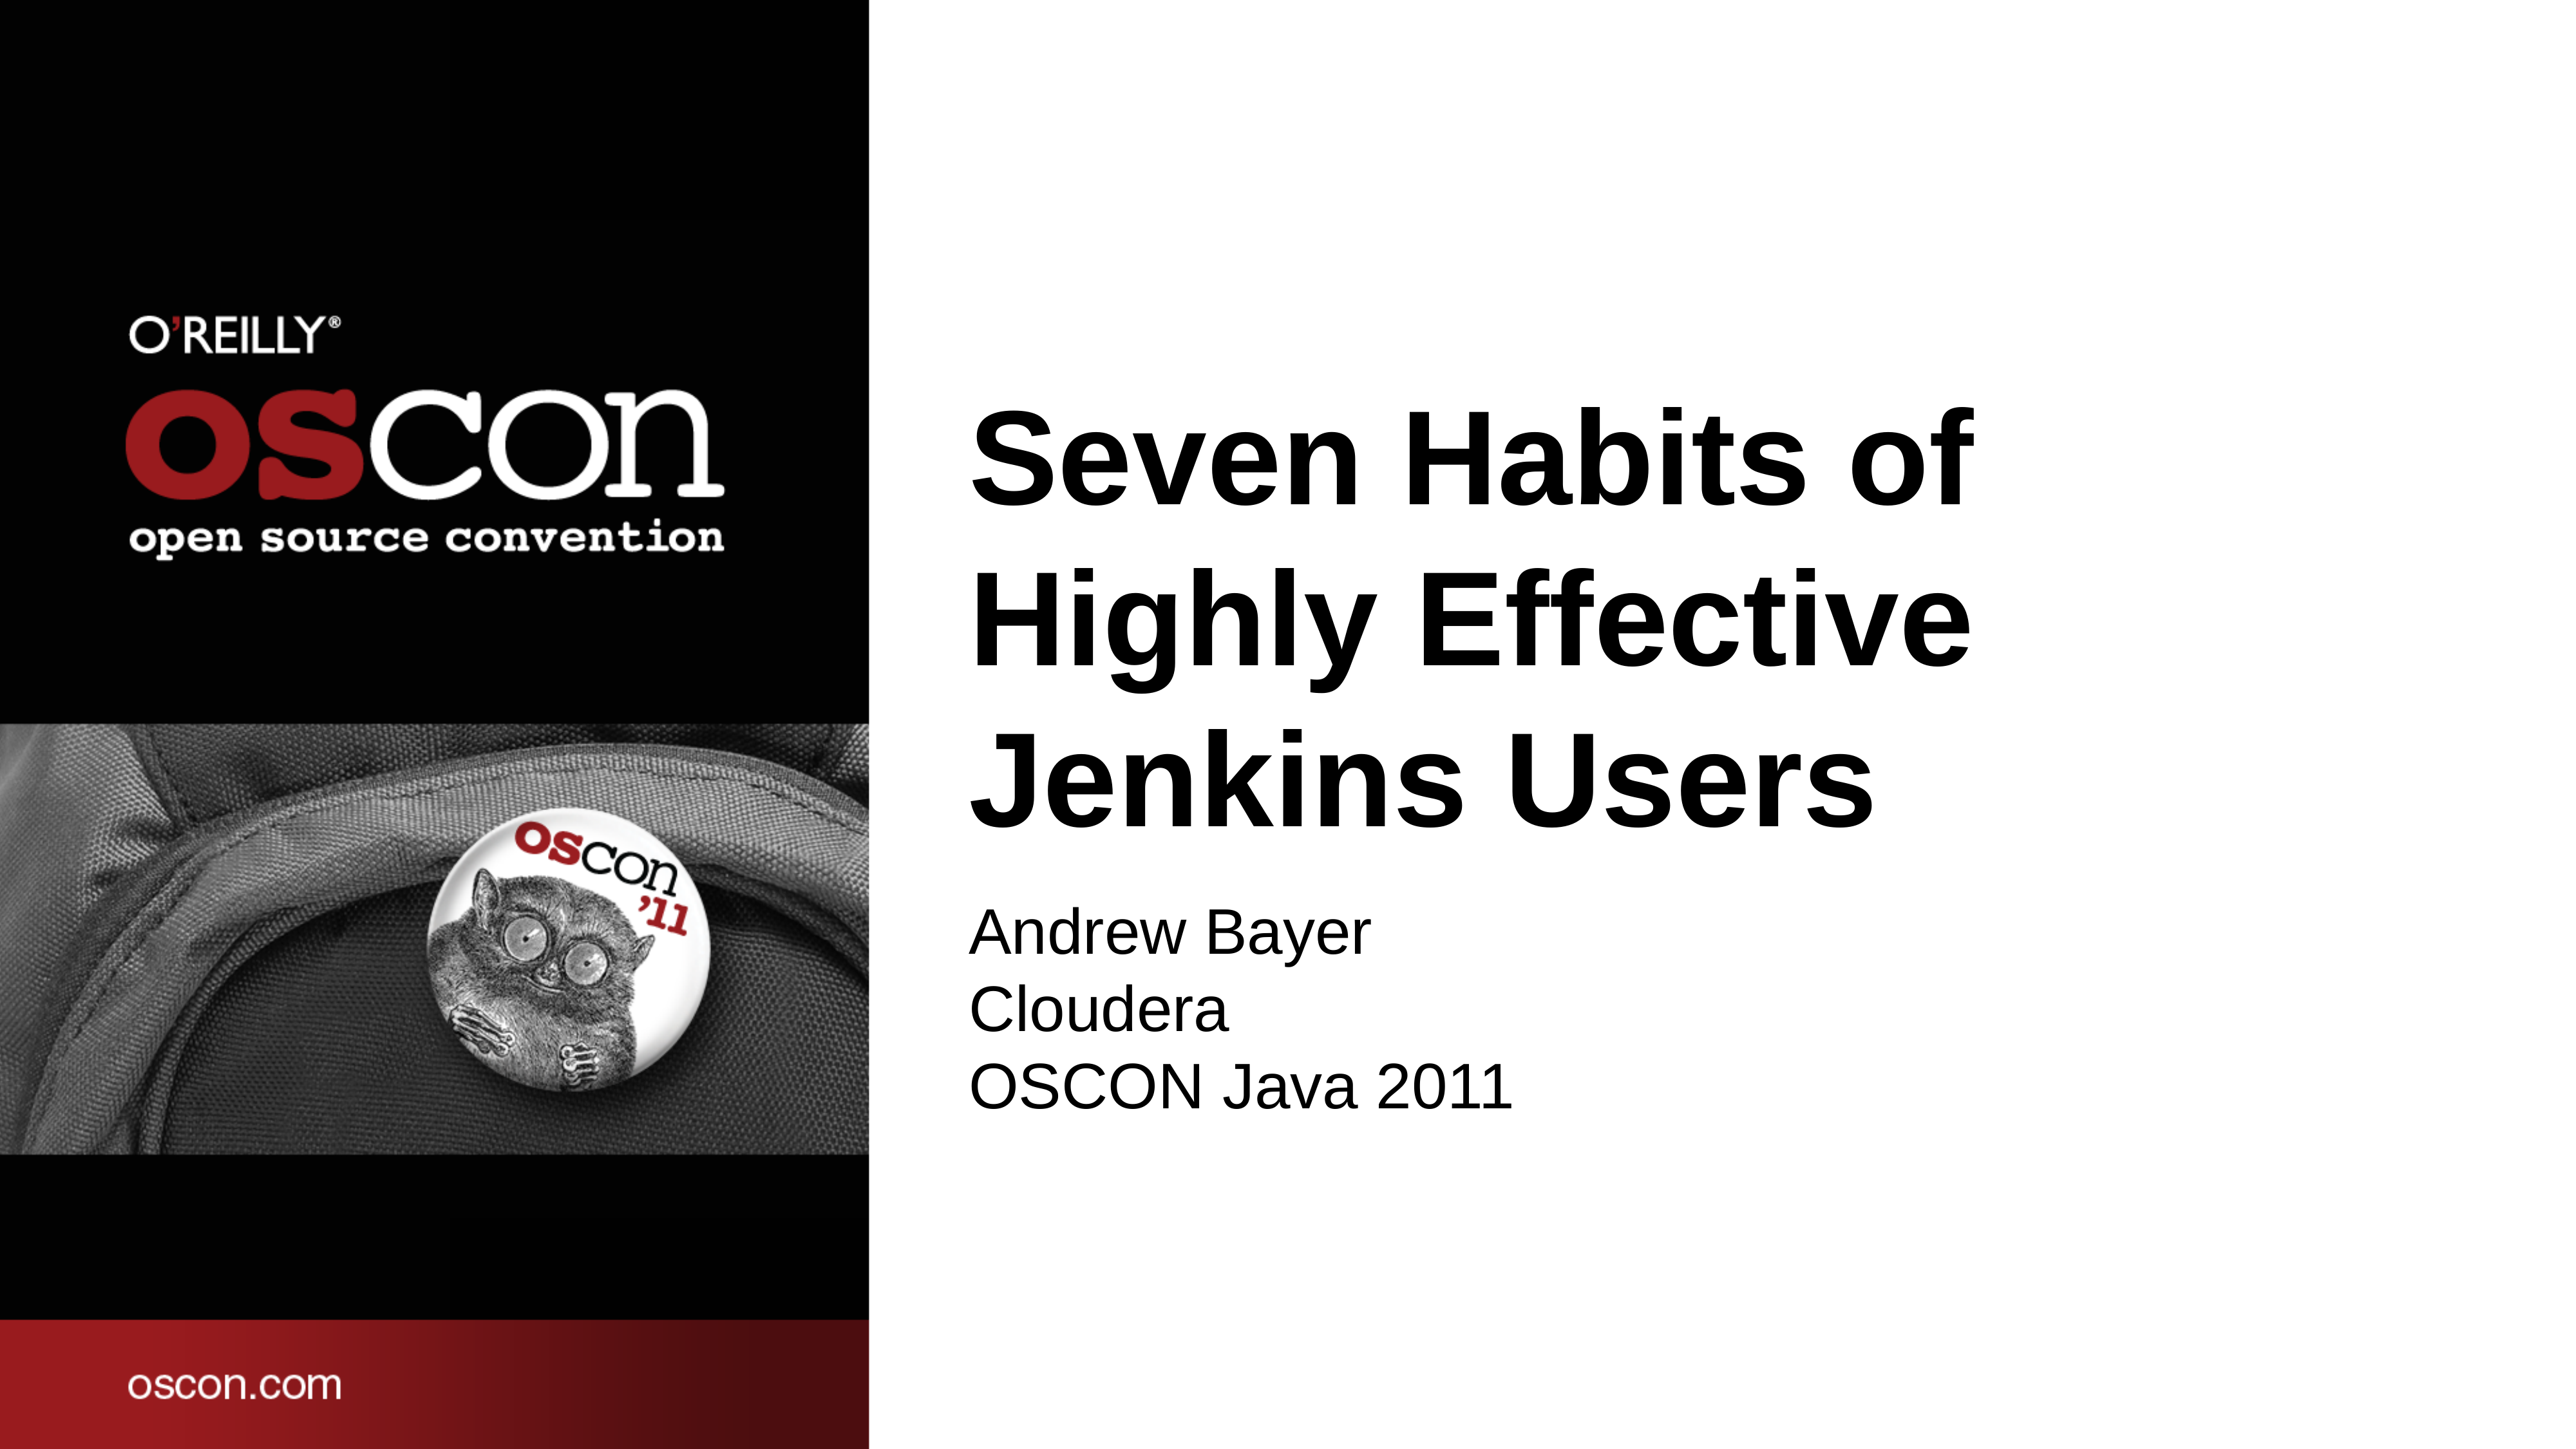

# Seven Habits of Highly Effective Jenkins Users
Andrew Bayer
Cloudera
OSCON Java 2011